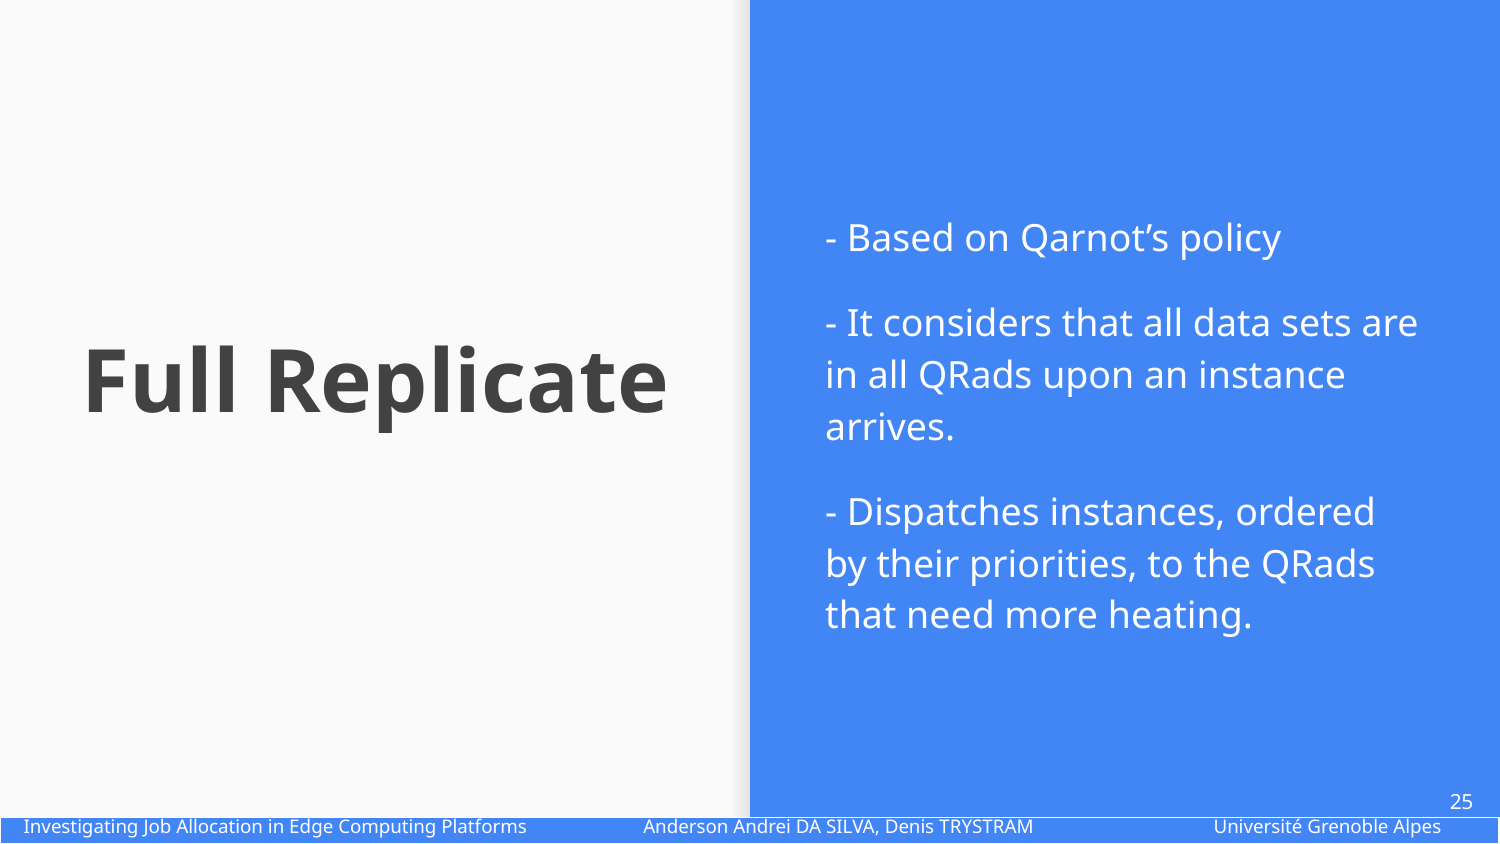

- Based on Qarnot’s policy
- It considers that all data sets are in all QRads upon an instance arrives.
- Dispatches instances, ordered by their priorities, to the QRads that need more heating.
# Full Replicate
Investigating Job Allocation in Edge Computing Platforms
Anderson Andrei DA SILVA, Denis TRYSTRAM
Université Grenoble Alpes